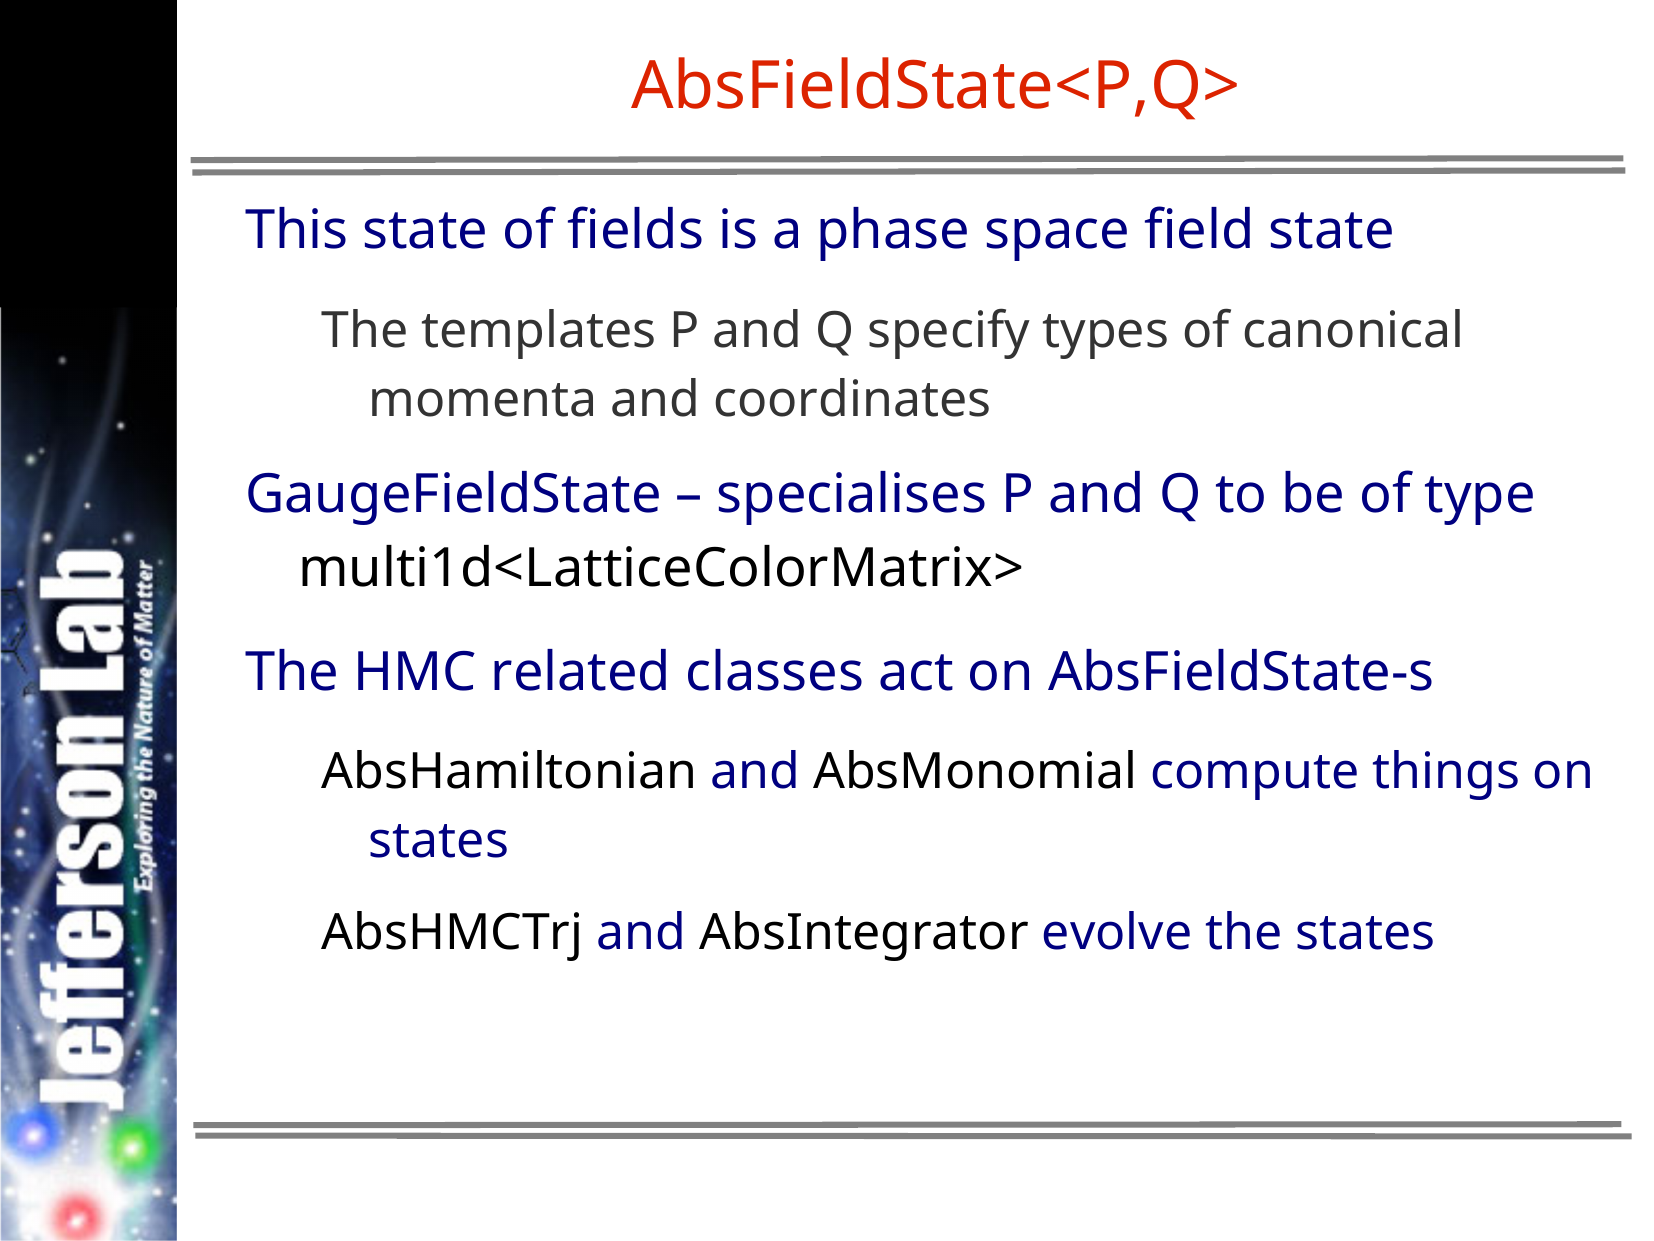

# AbsFieldState<P,Q>
This state of fields is a phase space field state
The templates P and Q specify types of canonical momenta and coordinates
GaugeFieldState – specialises P and Q to be of type multi1d<LatticeColorMatrix>
The HMC related classes act on AbsFieldState-s
AbsHamiltonian and AbsMonomial compute things on states
AbsHMCTrj and AbsIntegrator evolve the states